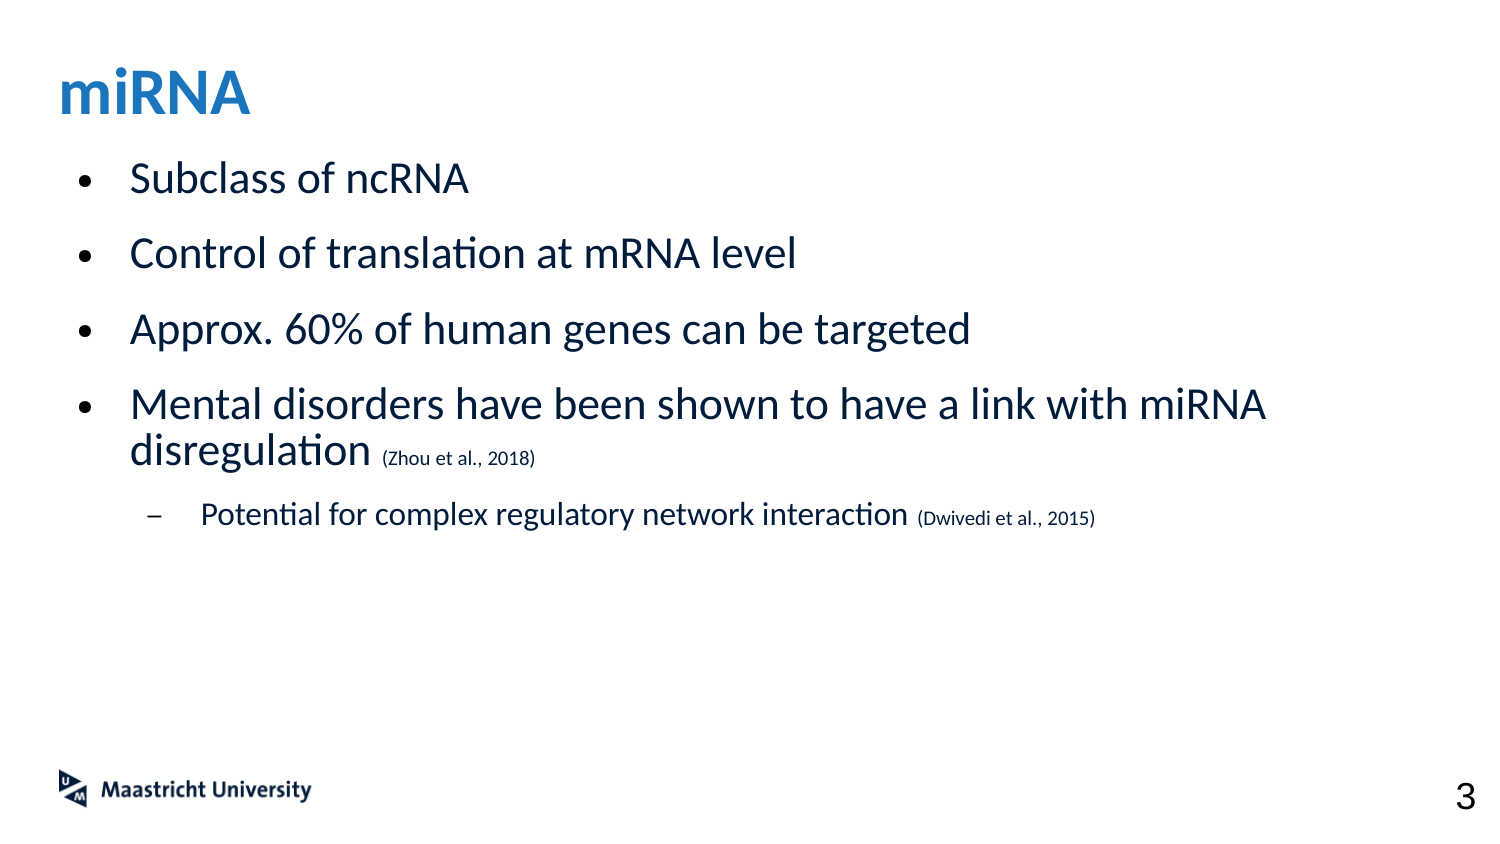

# miRNA
Subclass of ncRNA
Control of translation at mRNA level
Approx. 60% of human genes can be targeted
Mental disorders have been shown to have a link with miRNA disregulation (Zhou et al., 2018)
Potential for complex regulatory network interaction (Dwivedi et al., 2015)